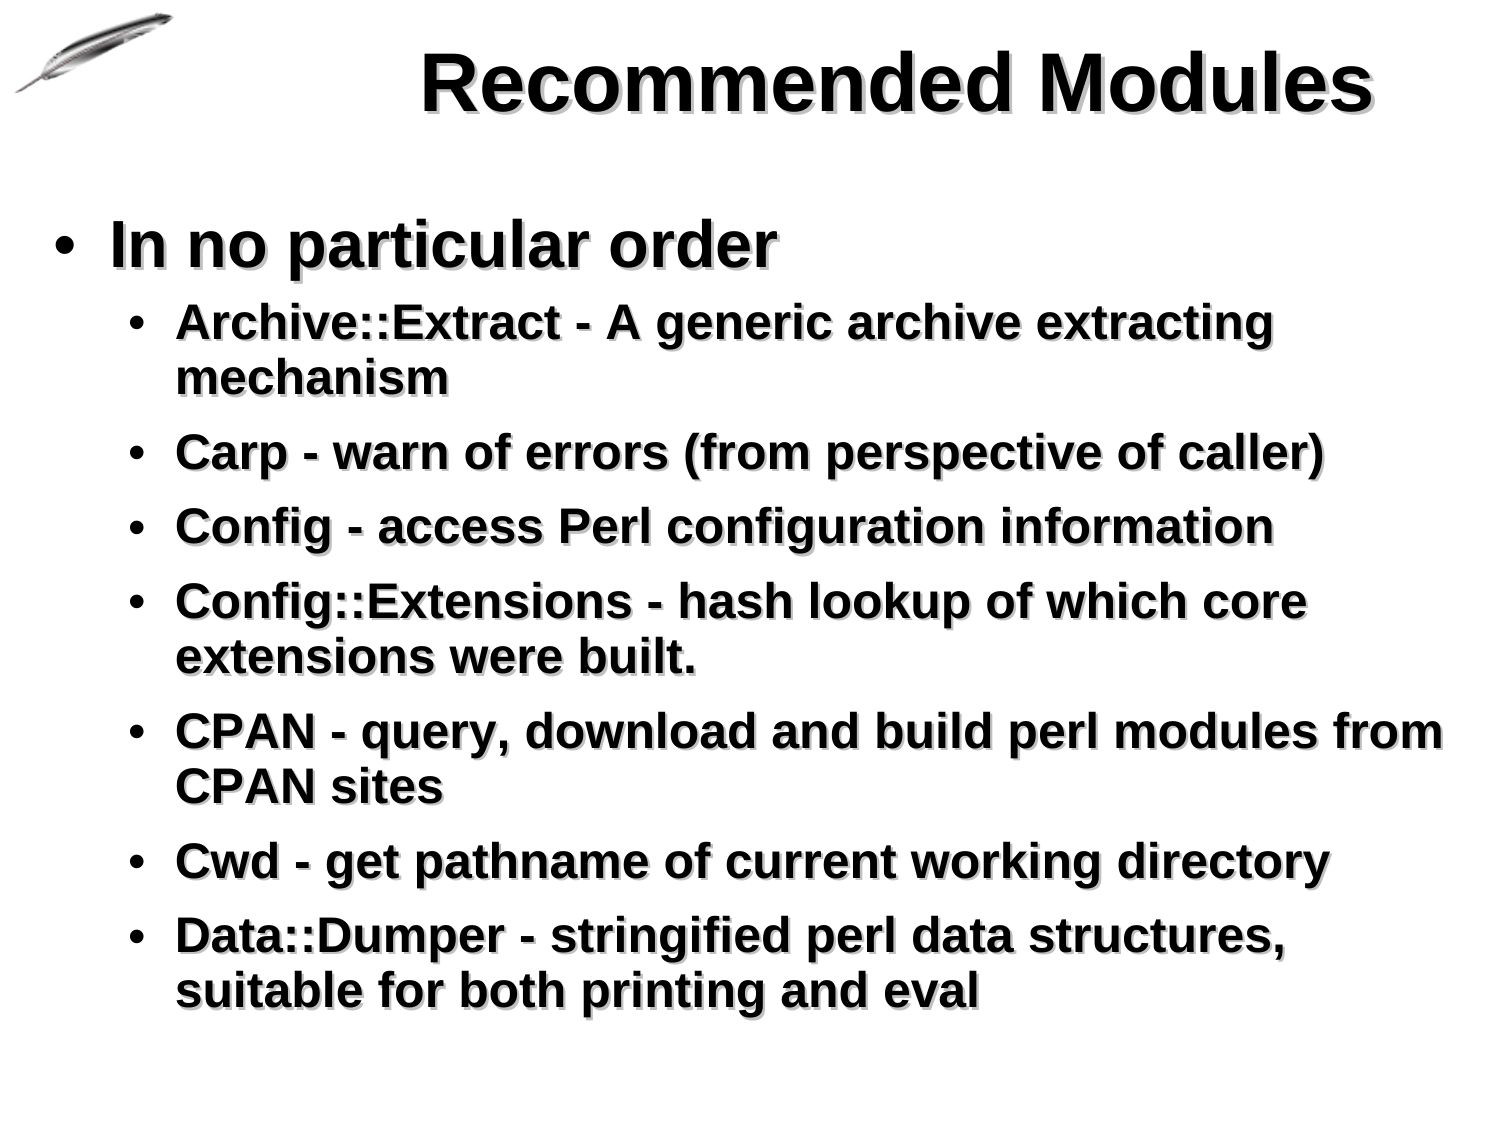

# Recommended Modules
In no particular order
Archive::Extract - A generic archive extracting mechanism
Carp - warn of errors (from perspective of caller)
Config - access Perl configuration information
Config::Extensions - hash lookup of which core extensions were built.
CPAN - query, download and build perl modules from CPAN sites
Cwd - get pathname of current working directory
Data::Dumper - stringified perl data structures, suitable for both printing and eval